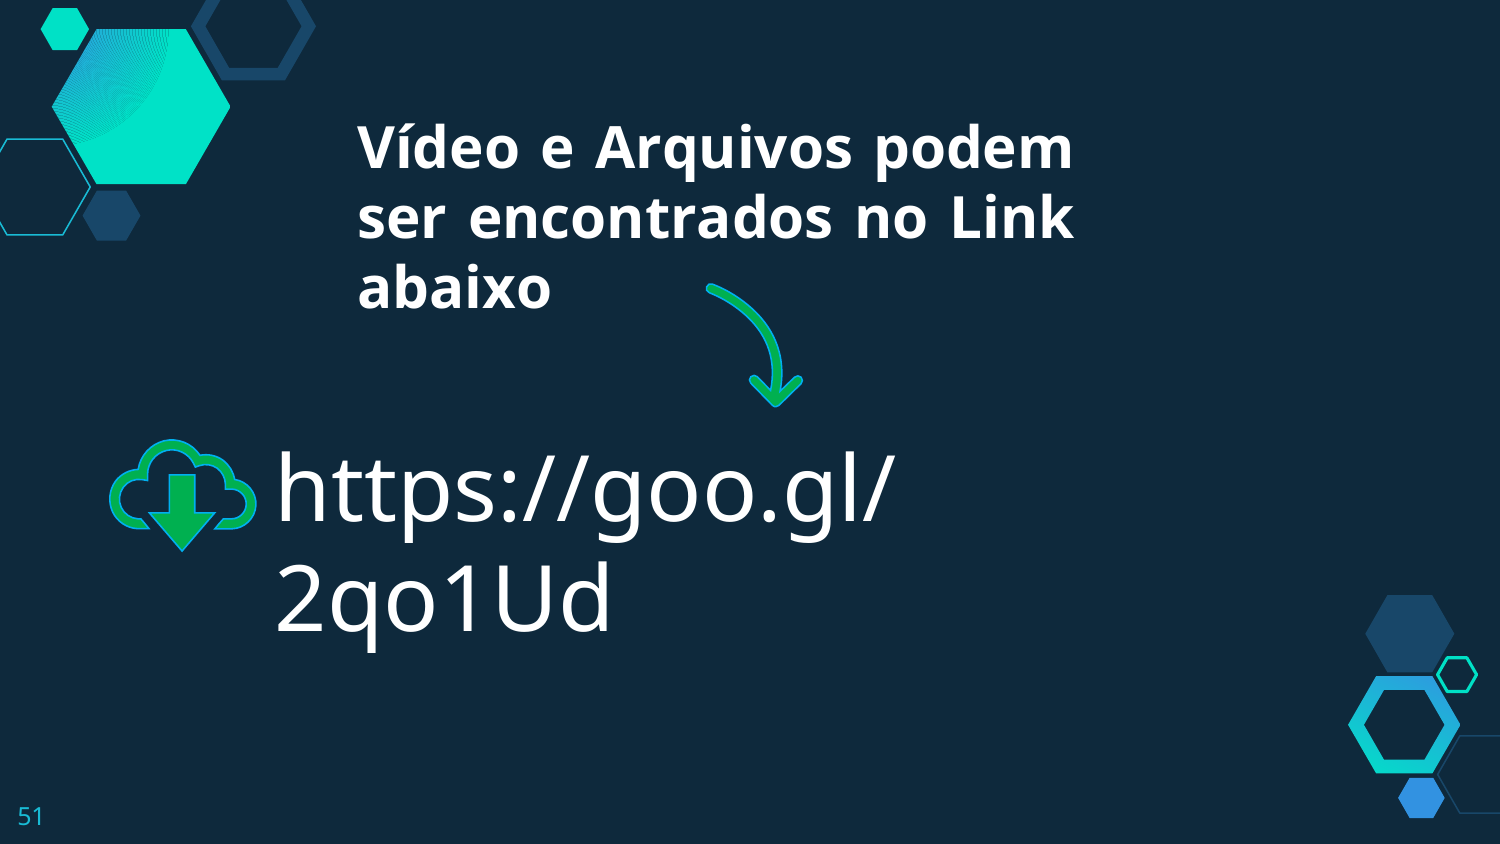

Vídeo e Arquivos podem ser encontrados no Link abaixo
https://goo.gl/2qo1Ud